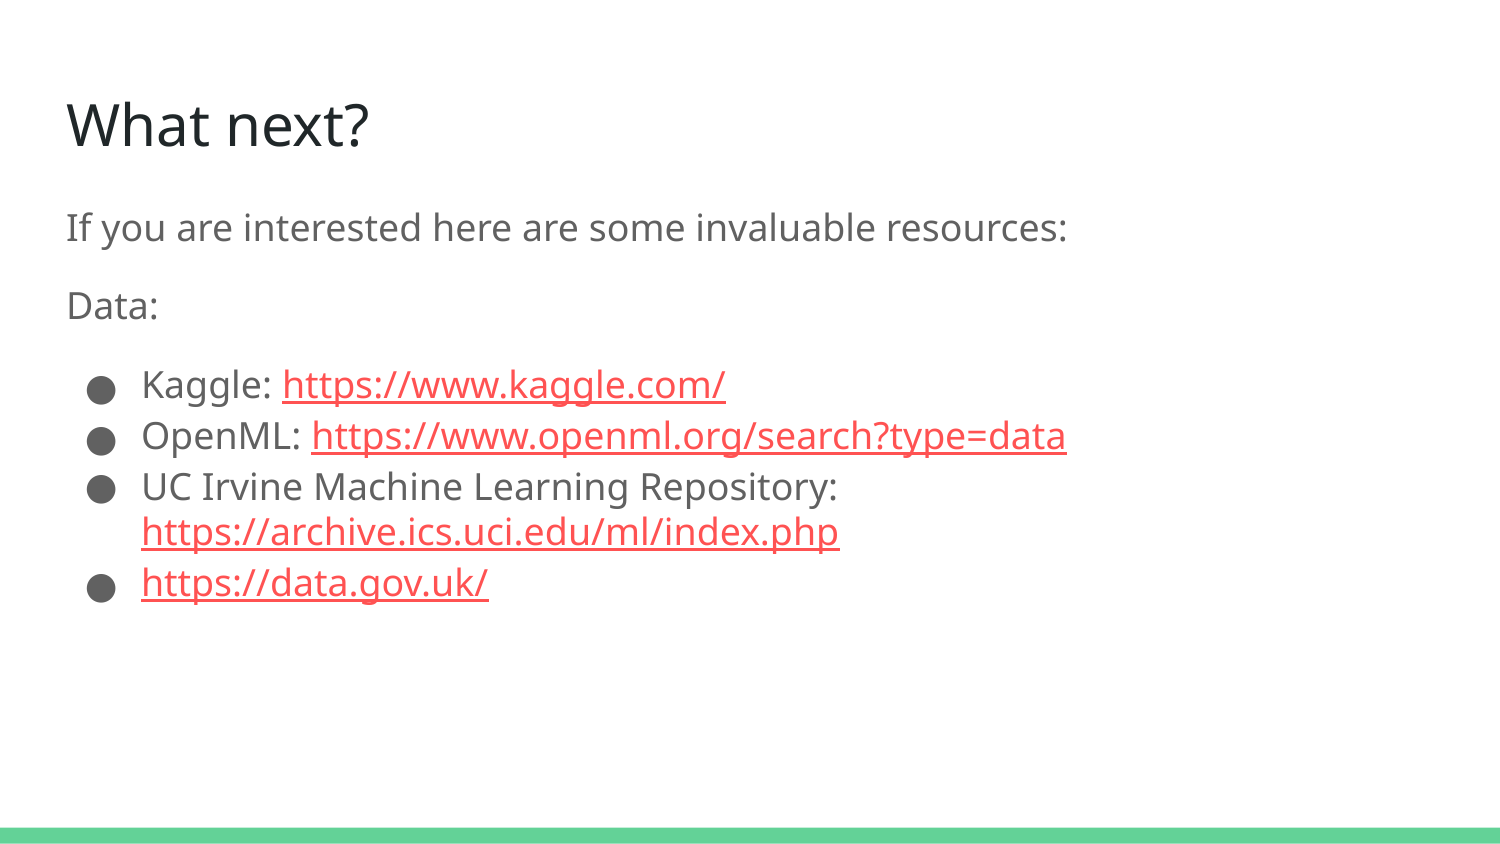

# What next?
If you are interested here are some invaluable resources:
Data:
Kaggle: https://www.kaggle.com/
OpenML: https://www.openml.org/search?type=data
UC Irvine Machine Learning Repository: https://archive.ics.uci.edu/ml/index.php
https://data.gov.uk/